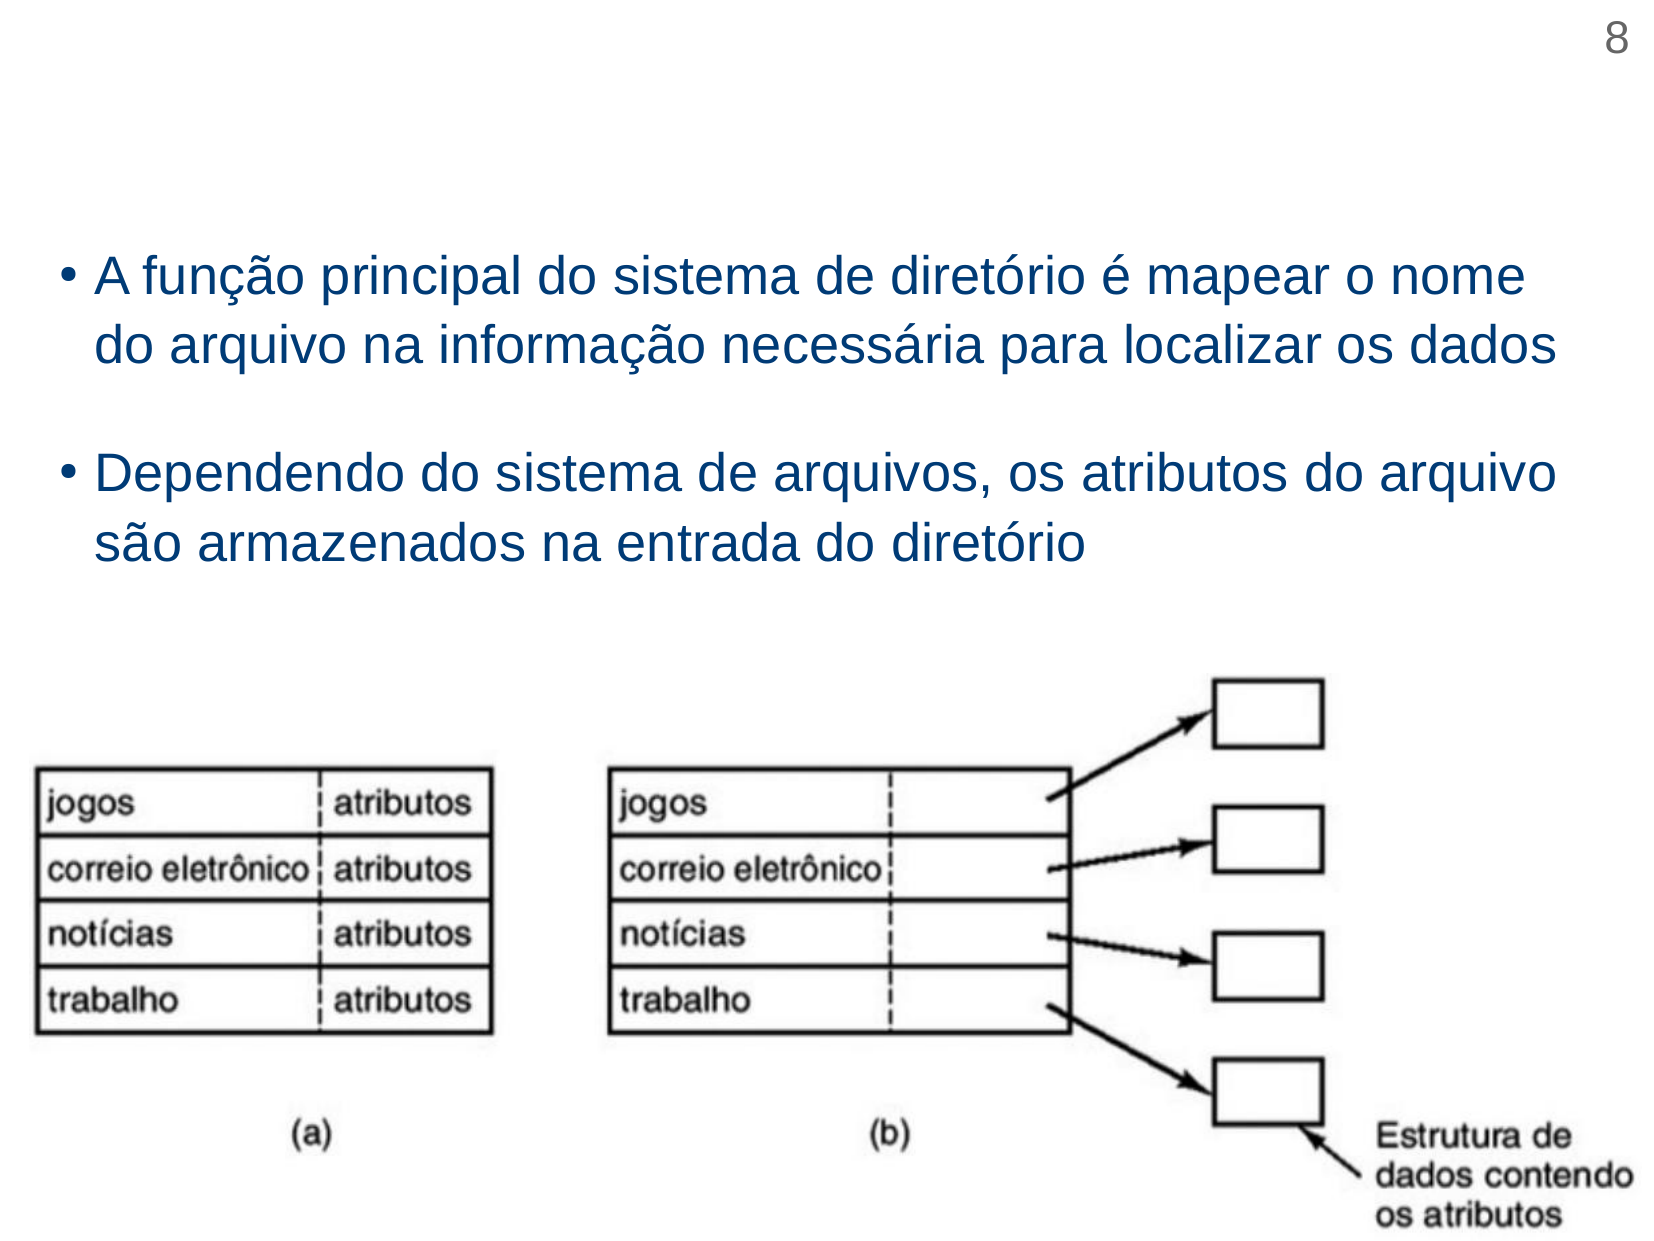

8
#
A função principal do sistema de diretório é mapear o nome do arquivo na informação necessária para localizar os dados
Dependendo do sistema de arquivos, os atributos do arquivo são armazenados na entrada do diretório